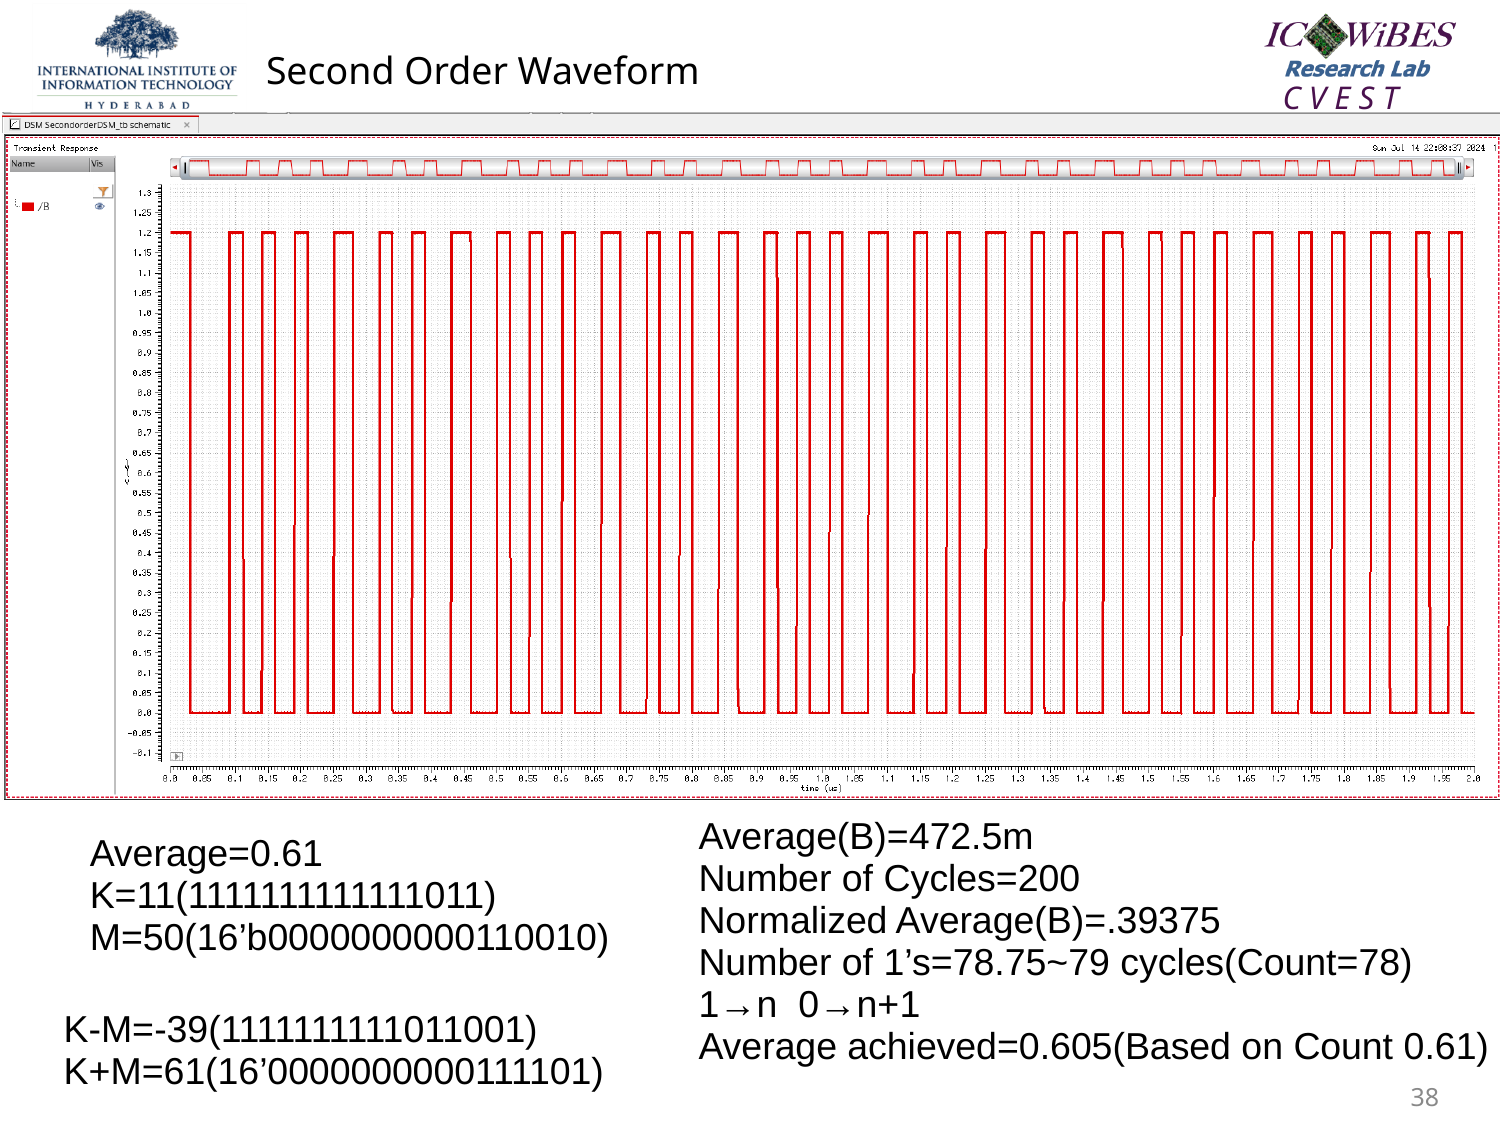

# Second Order Waveform
Average(B)=472.5m
Number of Cycles=200
Normalized Average(B)=.39375
Number of 1’s=78.75~79 cycles(Count=78)
1→n 0→n+1
Average achieved=0.605(Based on Count 0.61)
Average=0.61
K=11(1111111111111011)
M=50(16’b0000000000110010)
K-M=-39(1111111111011001)
K+M=61(16’0000000000111101)